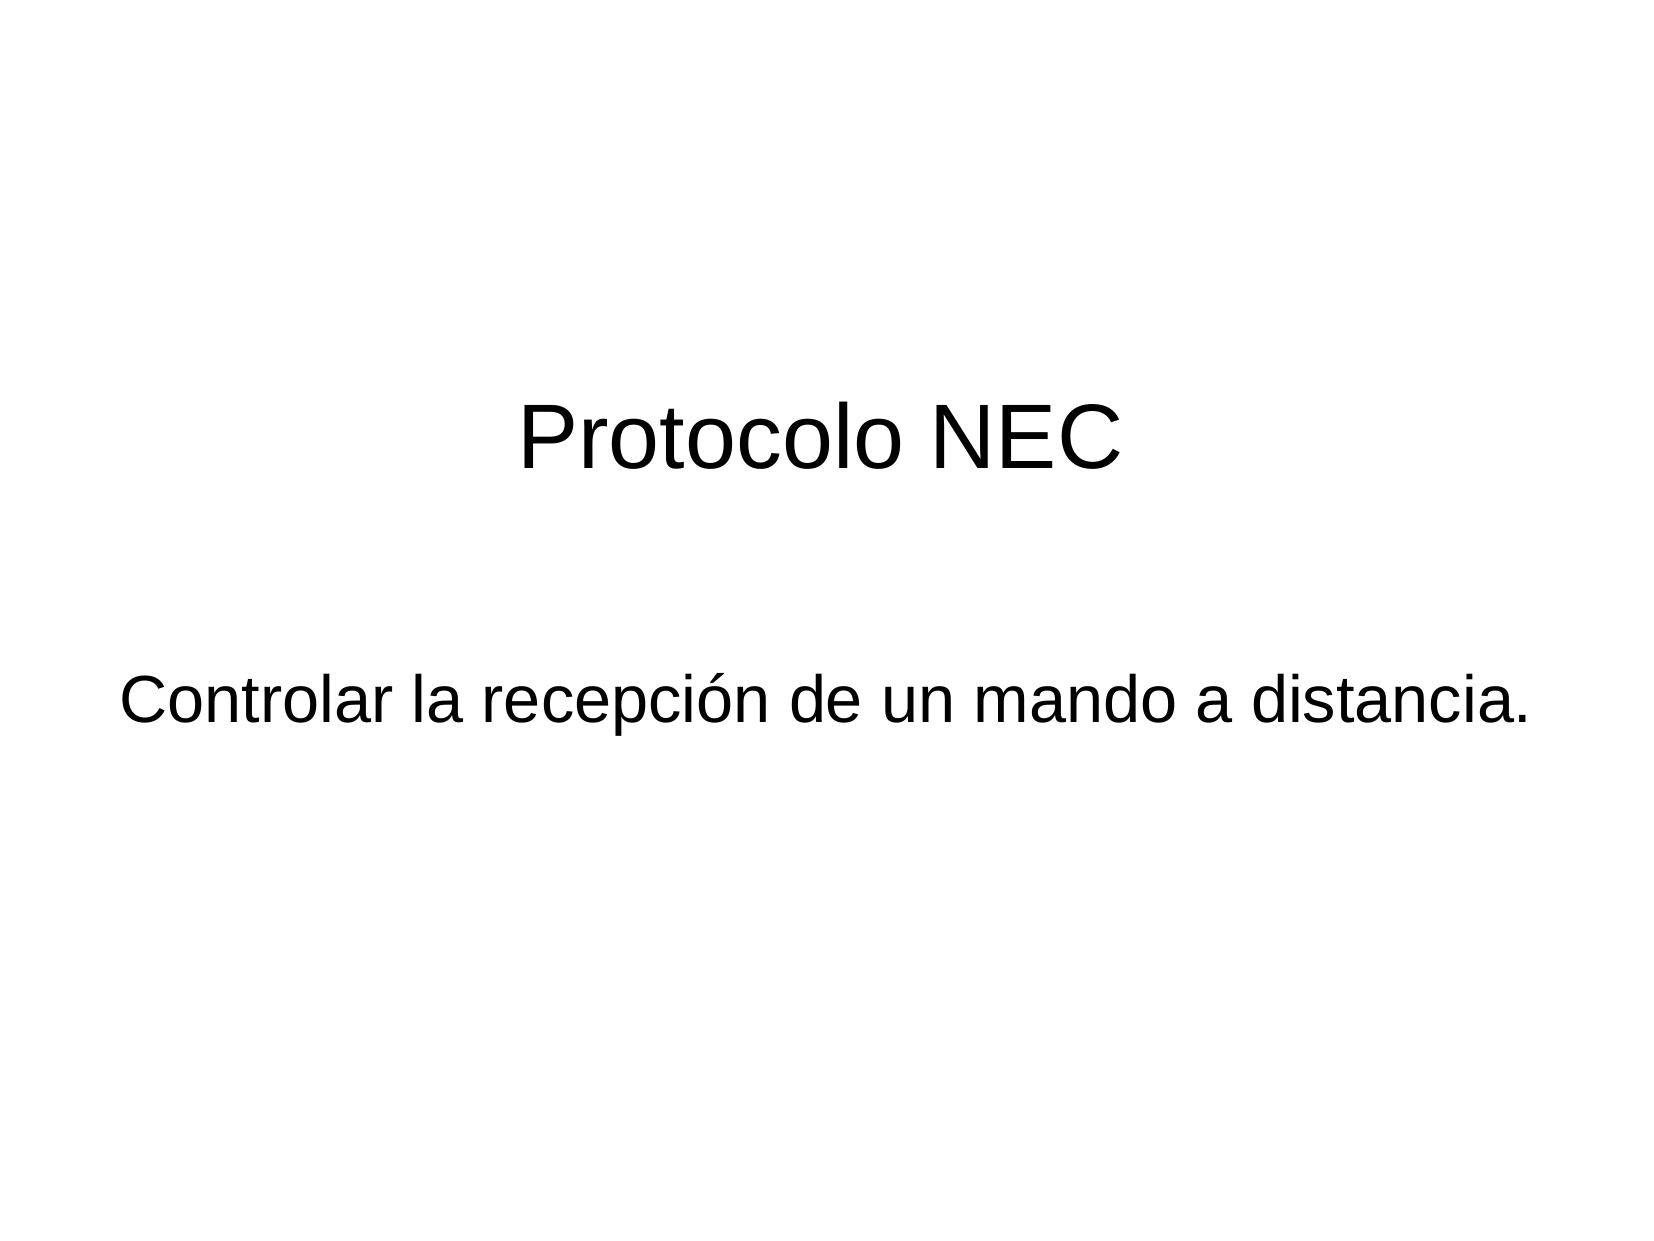

Controlar la recepción de un mando a distancia.
# Protocolo NEC